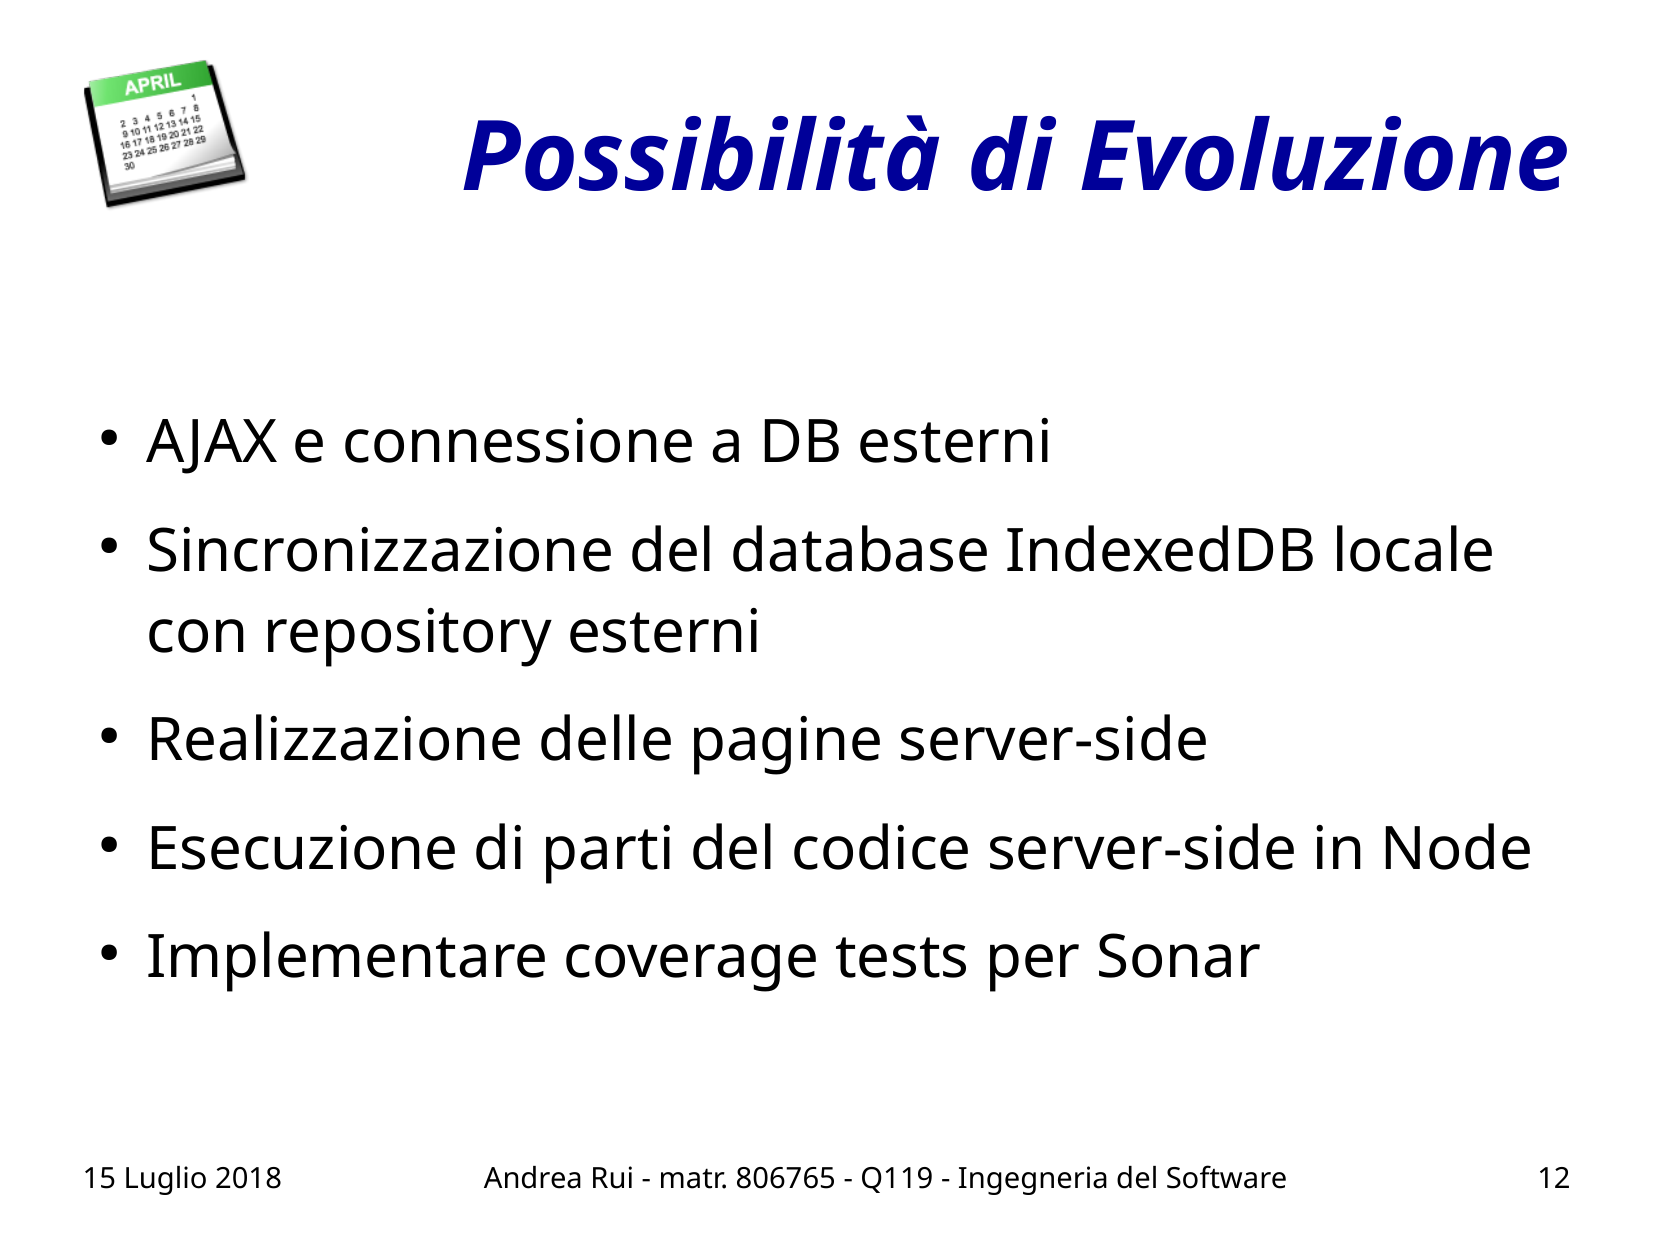

# Possibilità di Evoluzione
AJAX e connessione a DB esterni
Sincronizzazione del database IndexedDB locale con repository esterni
Realizzazione delle pagine server-side
Esecuzione di parti del codice server-side in Node
Implementare coverage tests per Sonar
15 Luglio 2018
Andrea Rui - matr. 806765 - Q119 - Ingegneria del Software
12